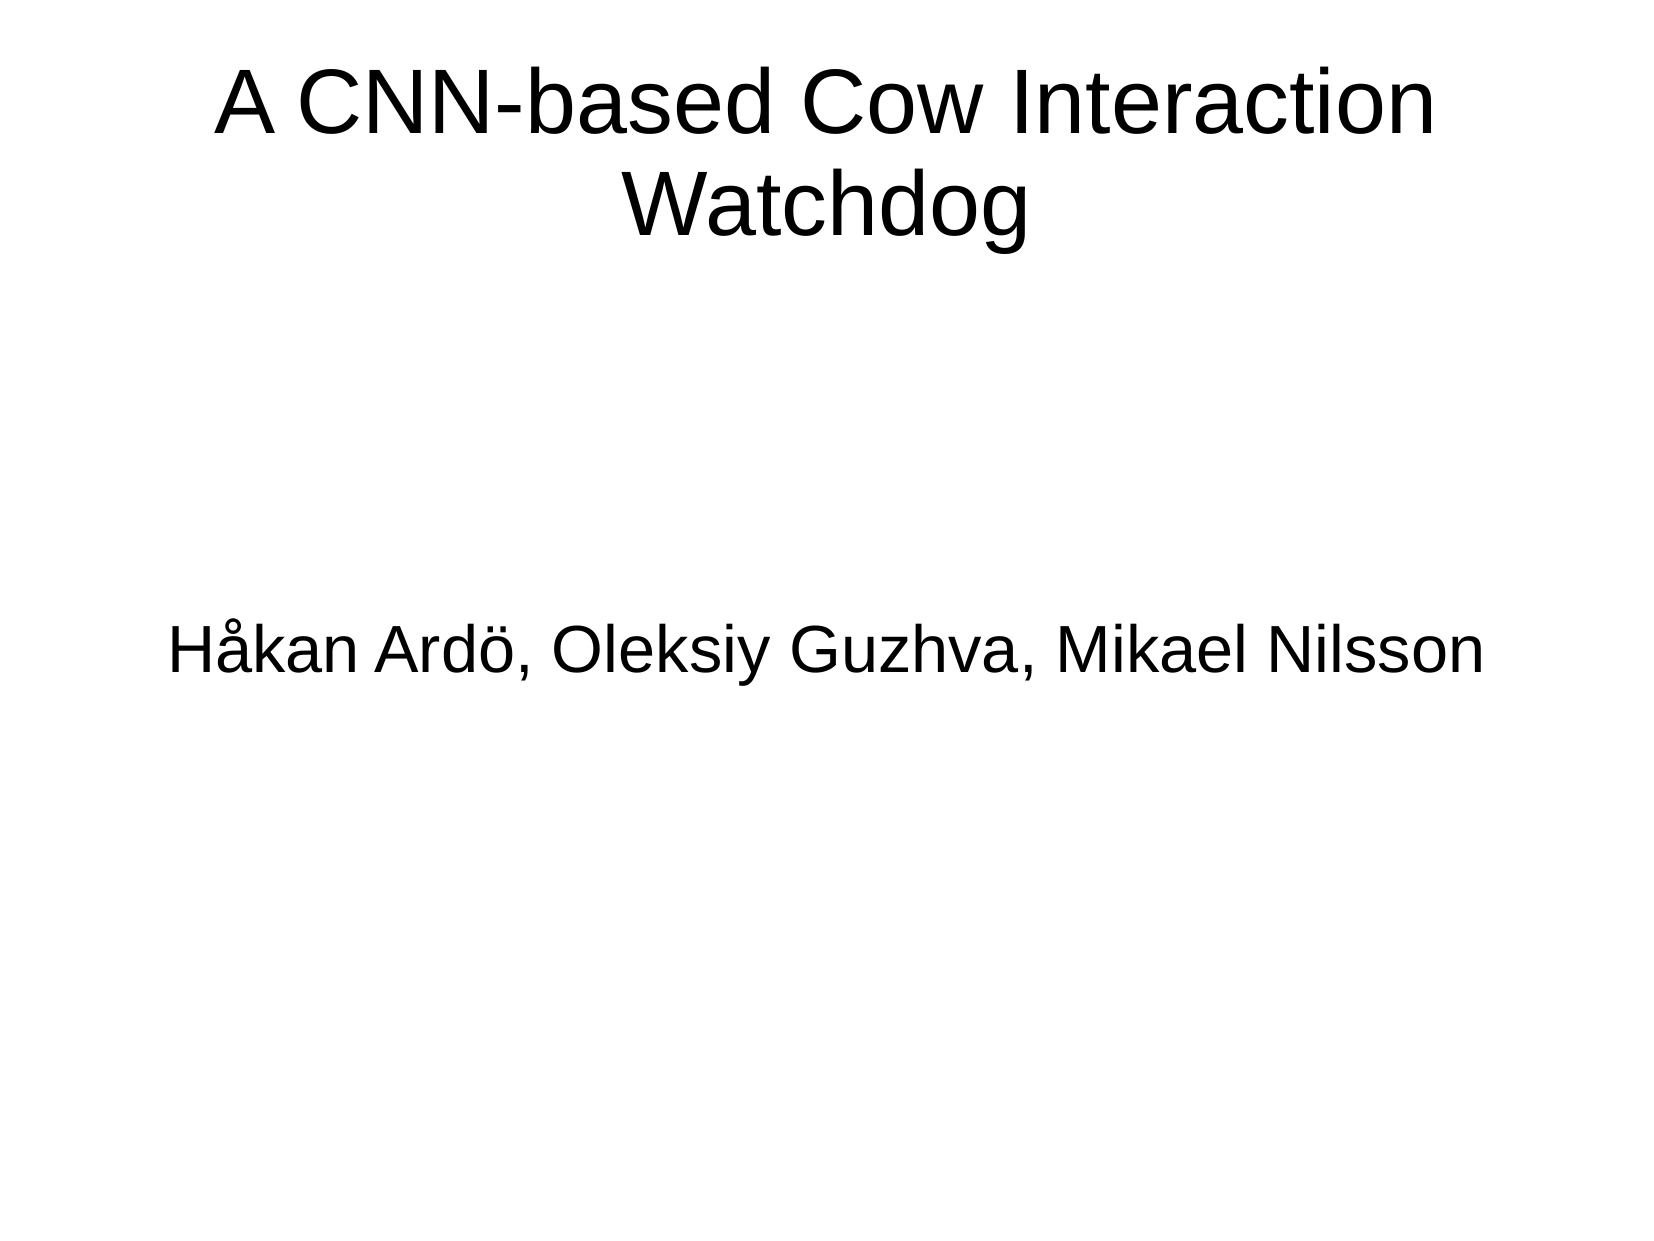

# A CNN-based Cow Interaction Watchdog
Håkan Ardö, Oleksiy Guzhva, Mikael Nilsson